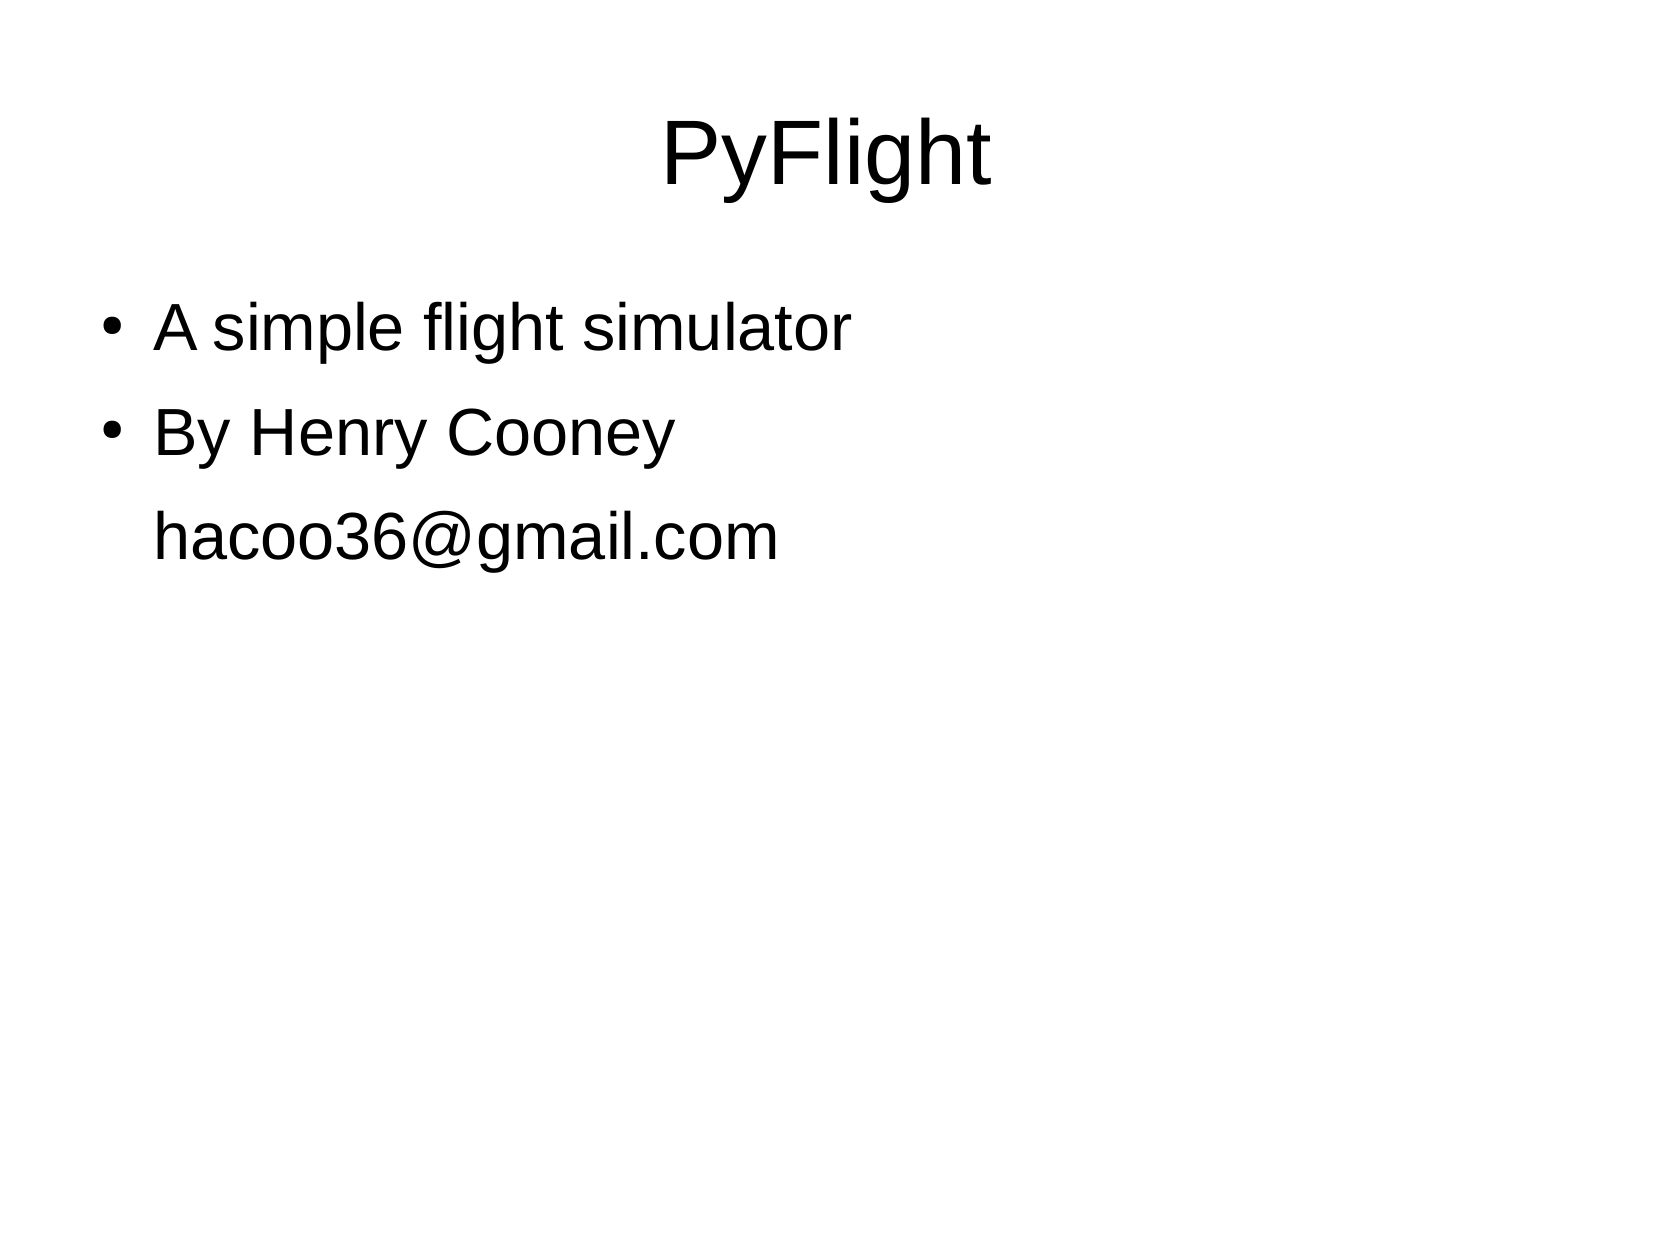

# PyFlight
A simple flight simulator
By Henry Cooney
hacoo36@gmail.com